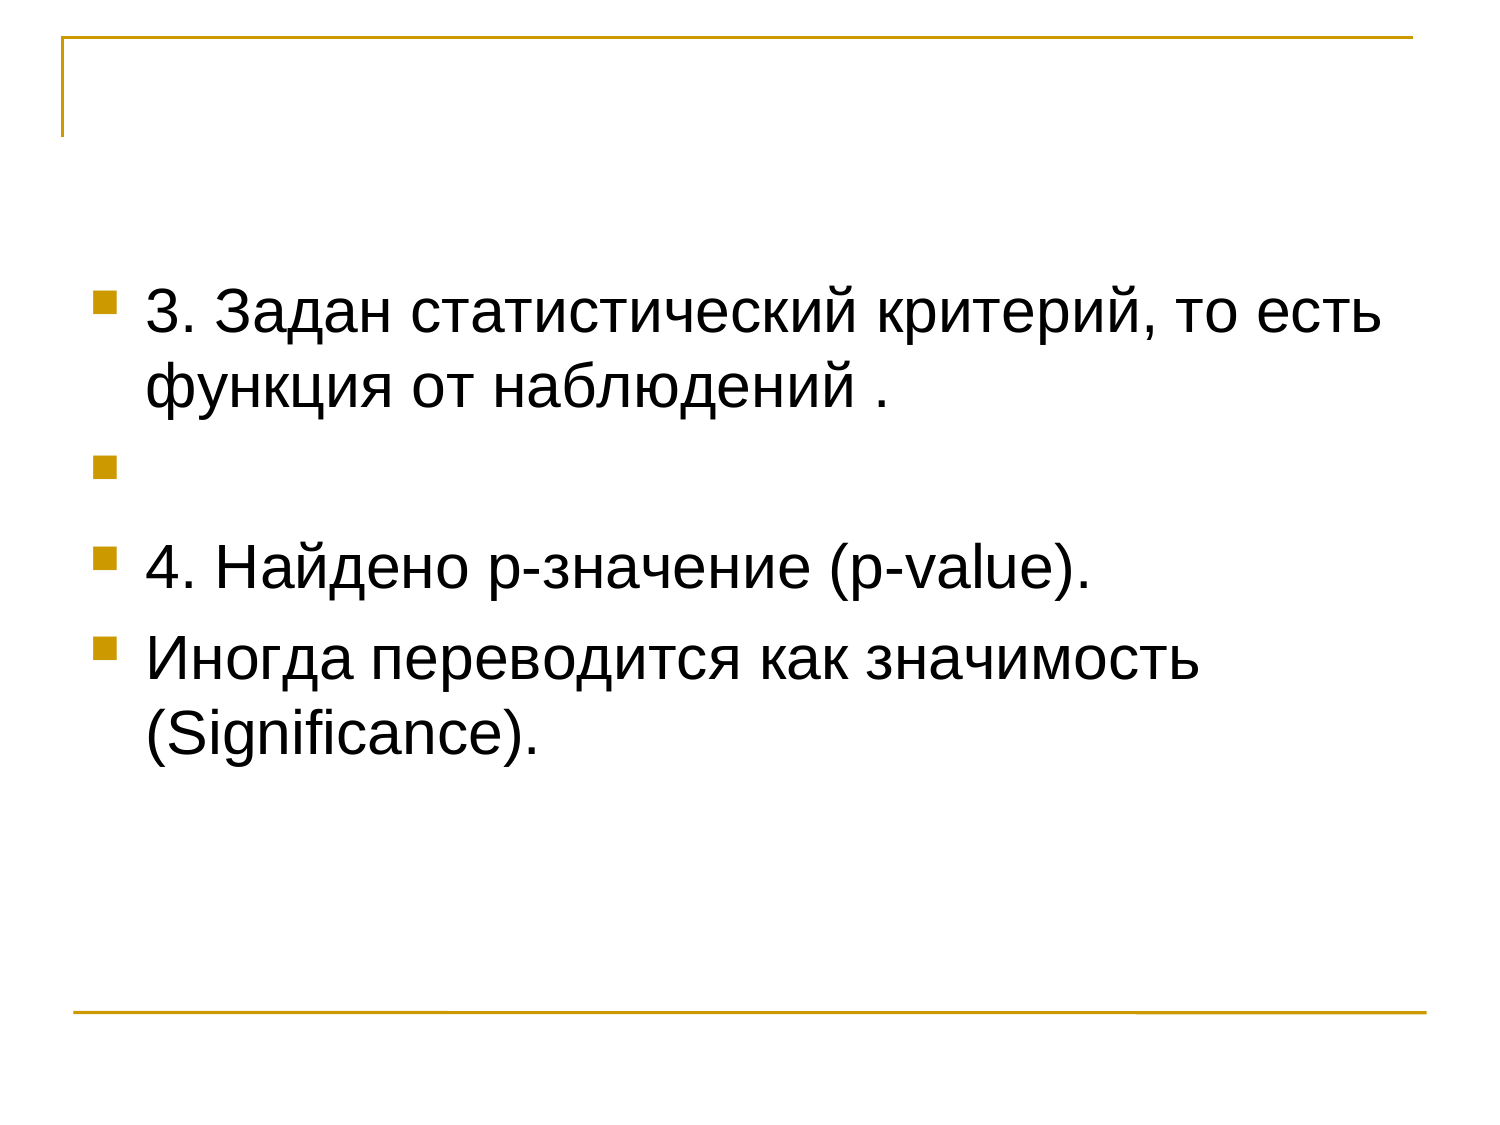

#
3. Задан статистический критерий, то есть функция от наблюдений .
4. Найдено p-значение (p-value).
Иногда переводится как значимость (Significance).